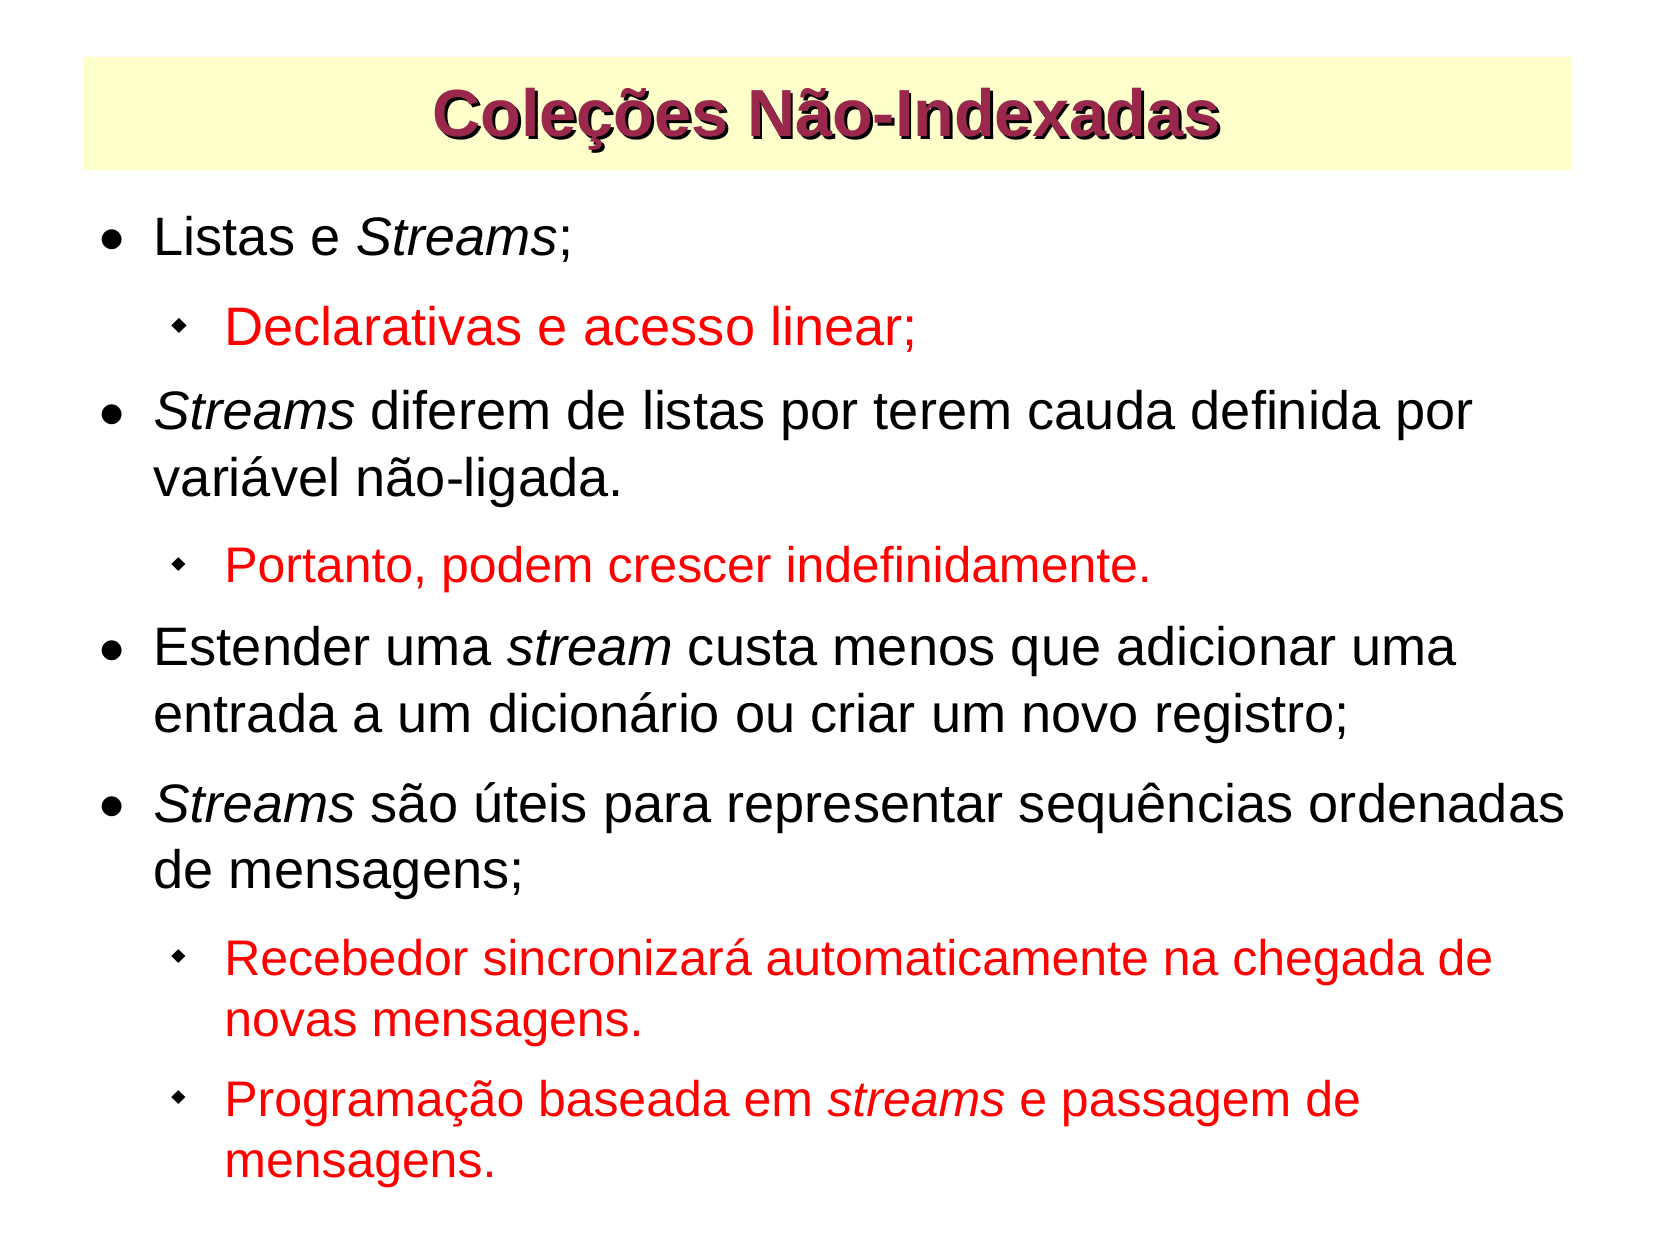

# Coleções Não-Indexadas
Listas e Streams;
Declarativas e acesso linear;
Streams diferem de listas por terem cauda definida por variável não-ligada.
Portanto, podem crescer indefinidamente.
Estender uma stream custa menos que adicionar uma entrada a um dicionário ou criar um novo registro;
Streams são úteis para representar sequências ordenadas de mensagens;
Recebedor sincronizará automaticamente na chegada de novas mensagens.
Programação baseada em streams e passagem de mensagens.